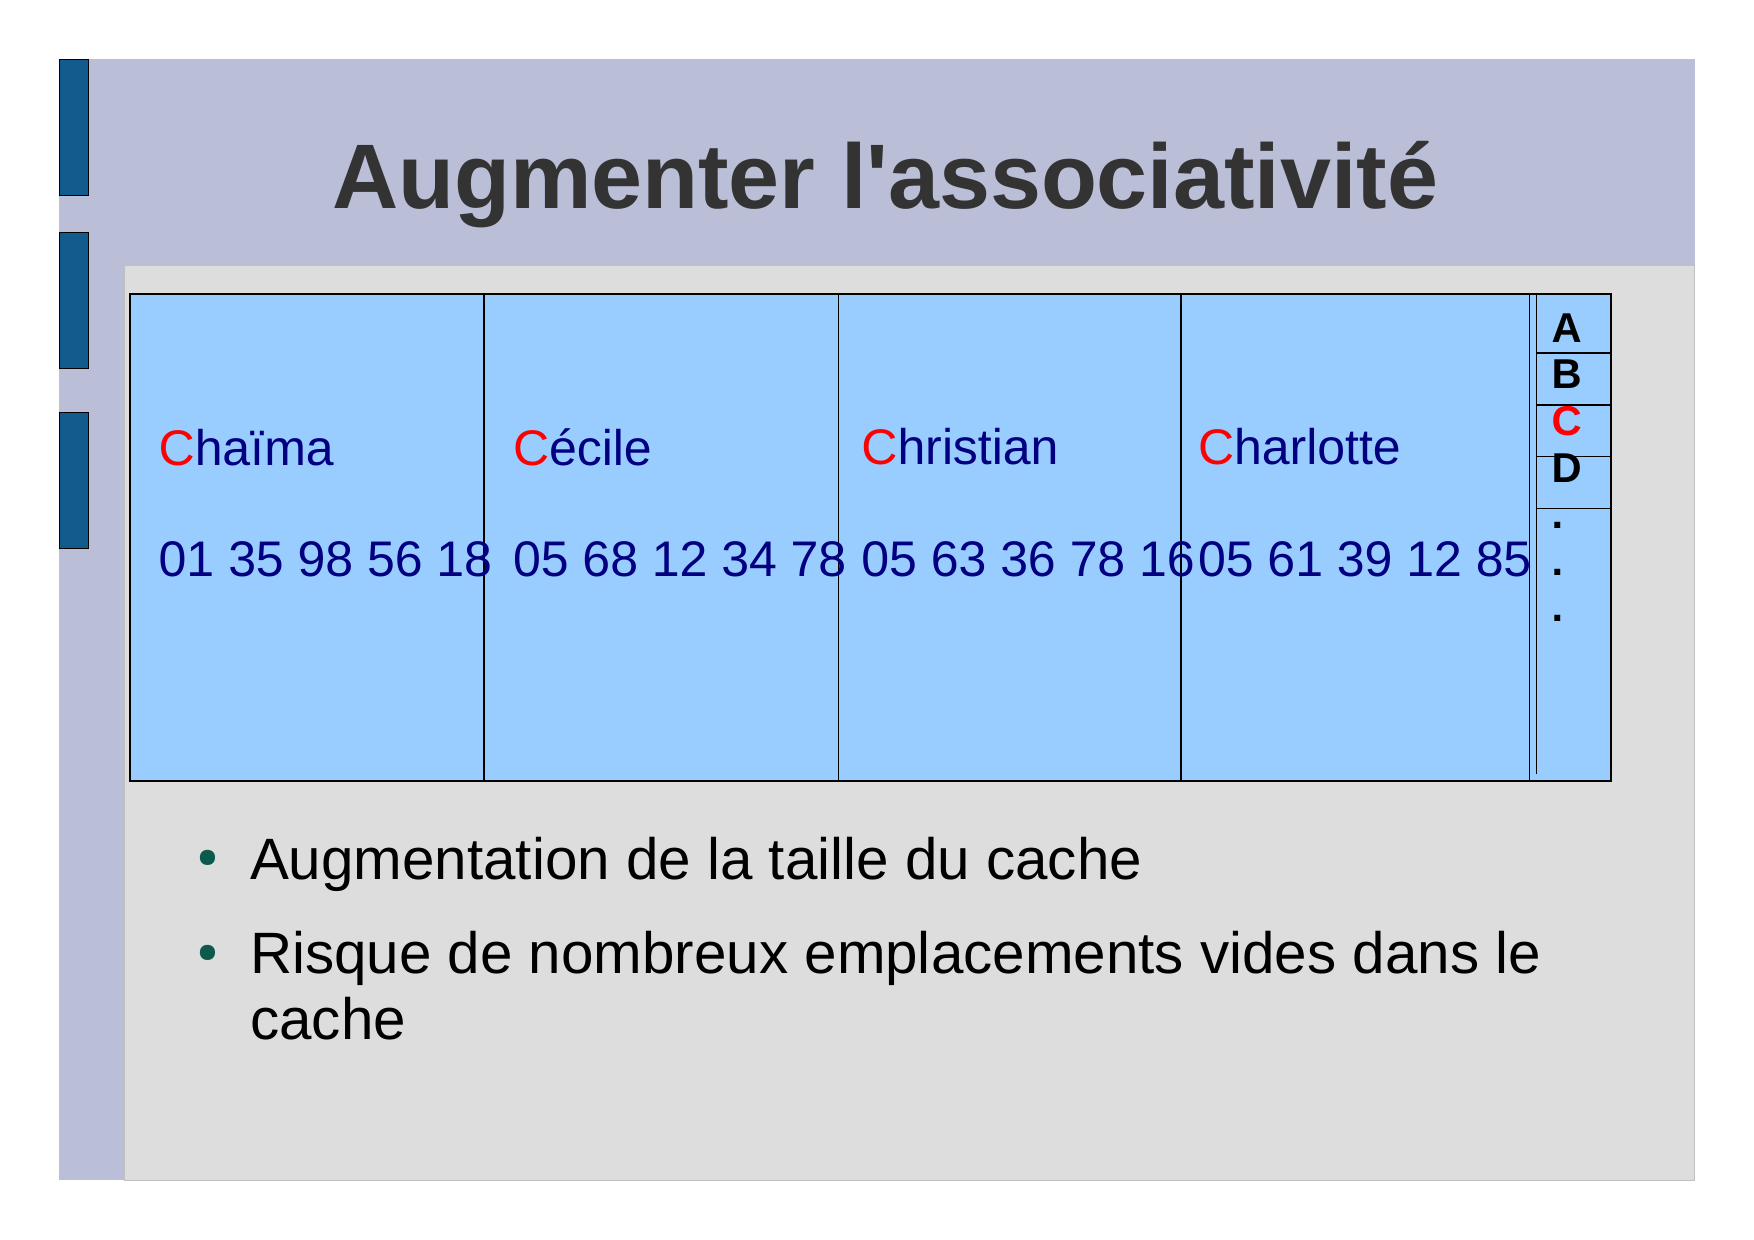

# Augmenter l'associativité
A
B
C
D
.
.
.
Christian
05 63 36 78 16
Charlotte
05 61 39 12 85
Cécile
05 68 12 34 78
Chaïma
01 35 98 56 18
Augmentation de la taille du cache
Risque de nombreux emplacements vides dans le cache